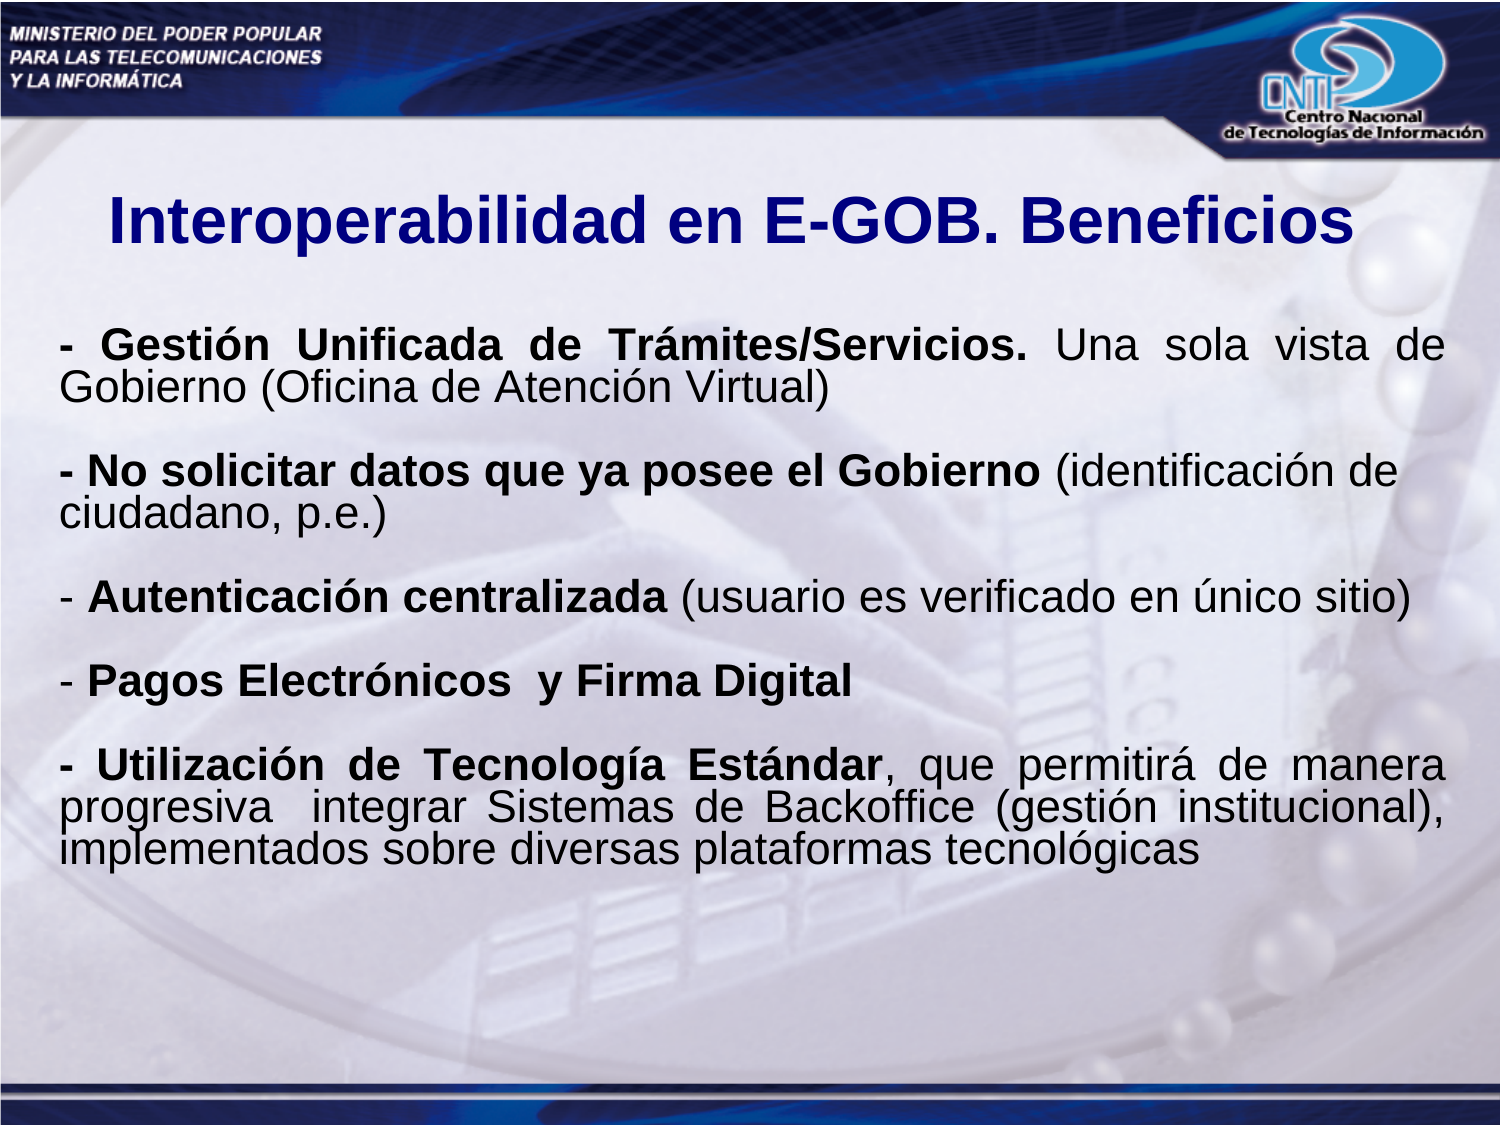

# Interoperabilidad en E-GOB. Beneficios
- Gestión Unificada de Trámites/Servicios. Una sola vista de Gobierno (Oficina de Atención Virtual)
- No solicitar datos que ya posee el Gobierno (identificación de
ciudadano, p.e.)
- Autenticación centralizada (usuario es verificado en único sitio)
- Pagos Electrónicos y Firma Digital
- Utilización de Tecnología Estándar, que permitirá de manera progresiva integrar Sistemas de Backoffice (gestión institucional), implementados sobre diversas plataformas tecnológicas